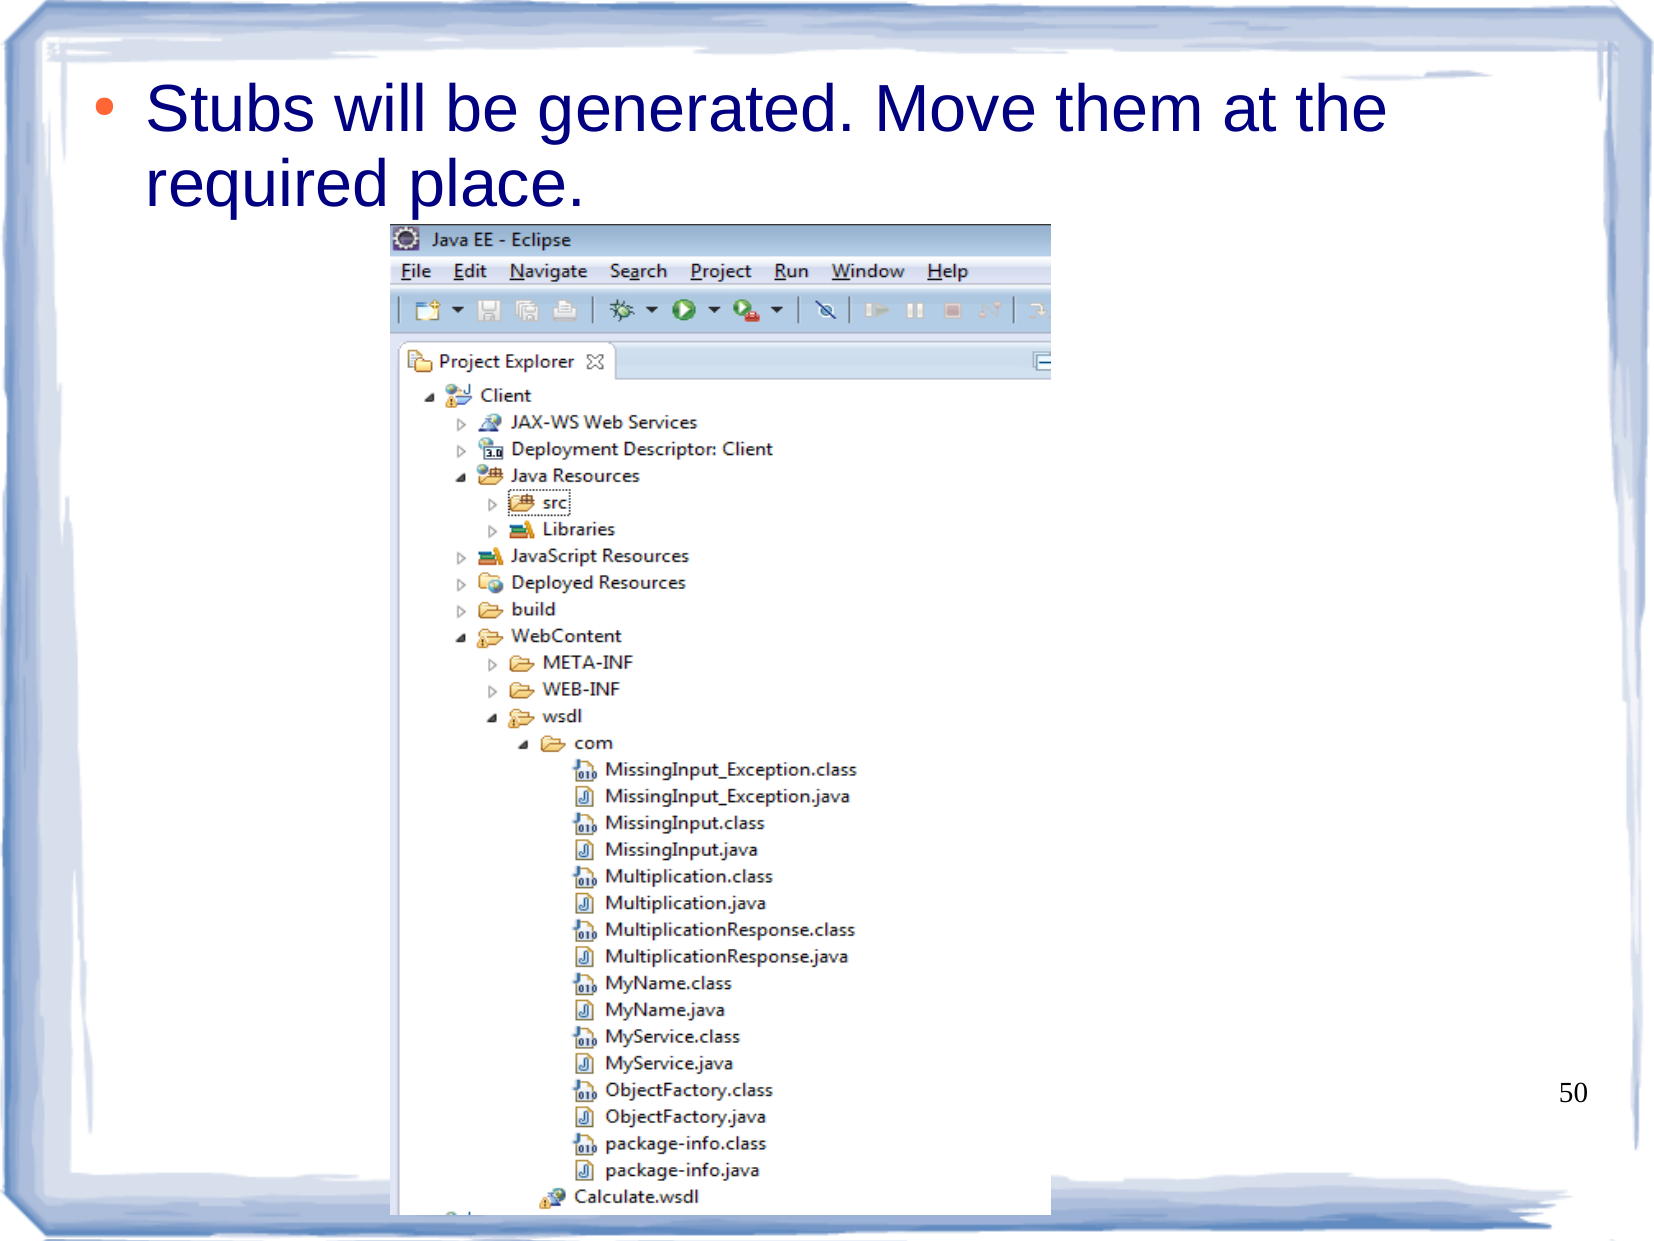

# Stubs will be generated. Move them at the required place.
50